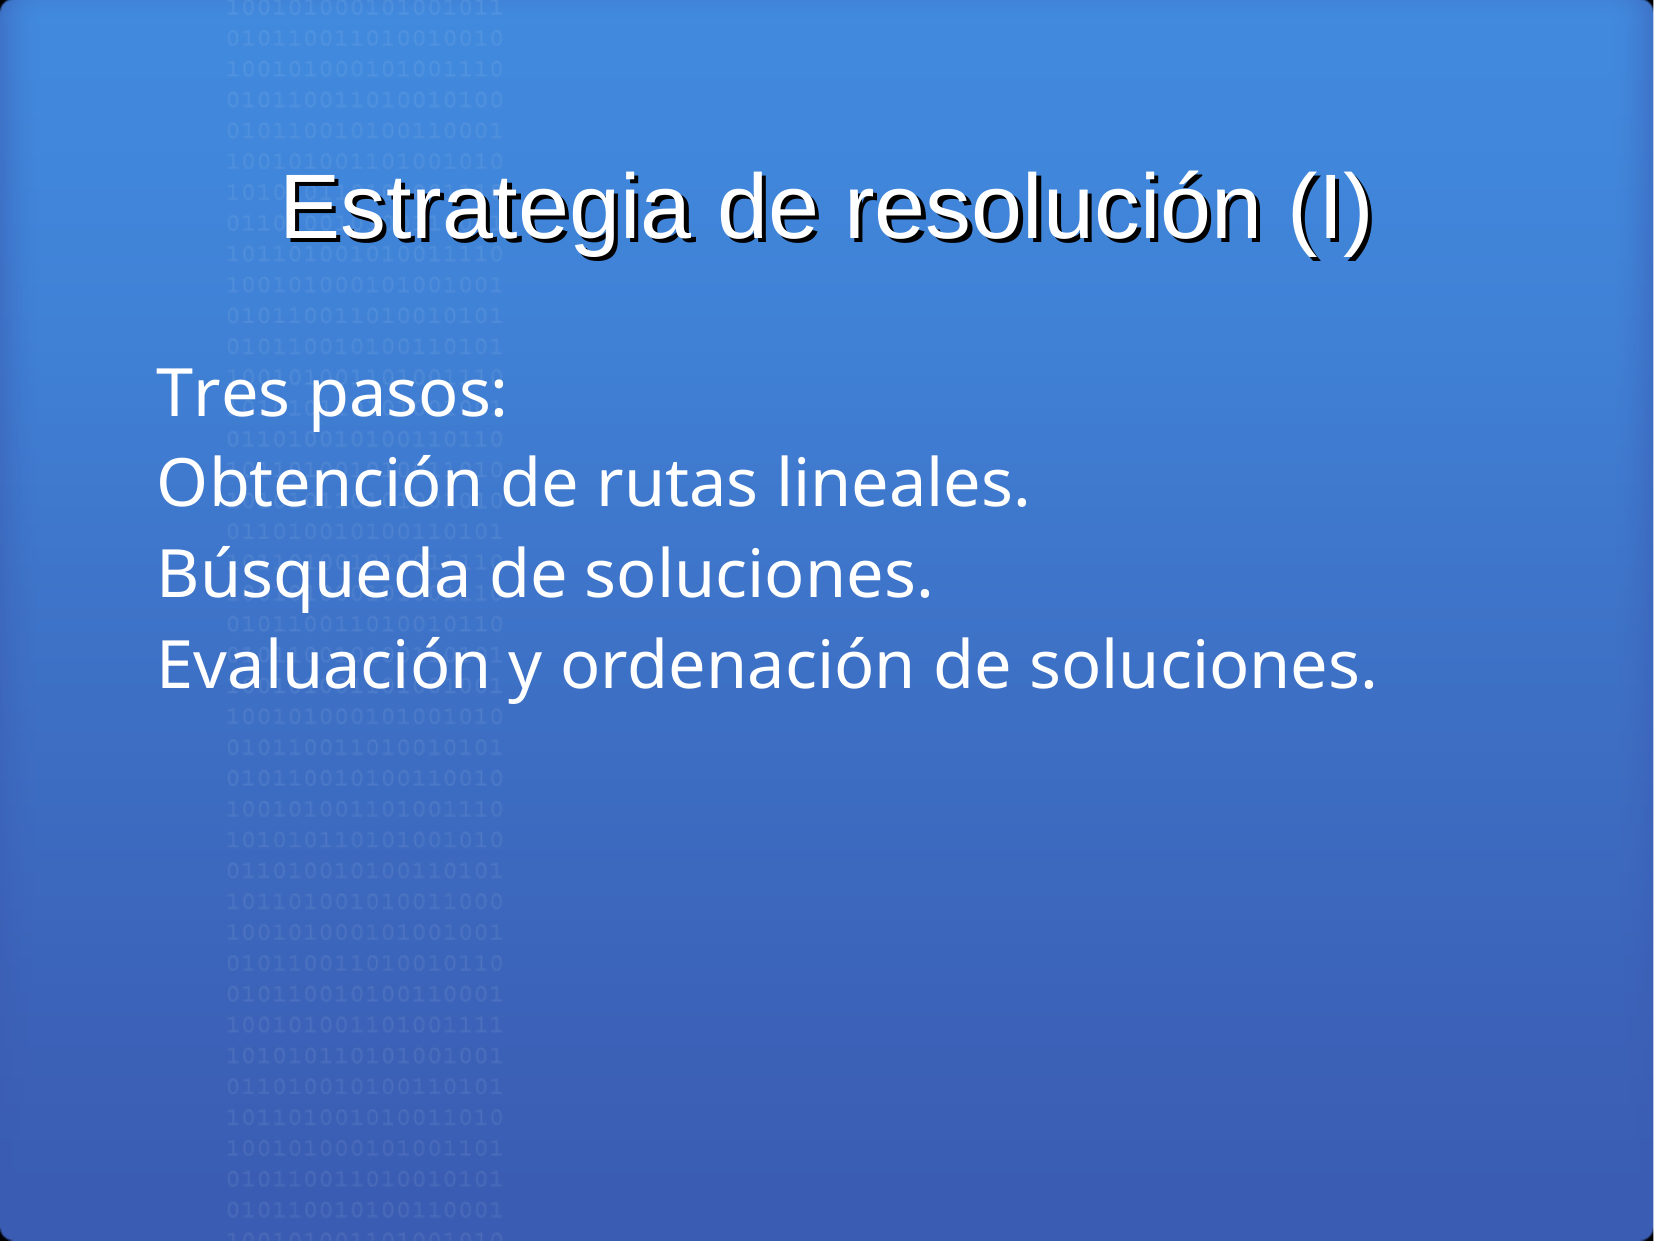

# Estrategia de resolución (I)
Tres pasos:
Obtención de rutas lineales.
Búsqueda de soluciones.
Evaluación y ordenación de soluciones.